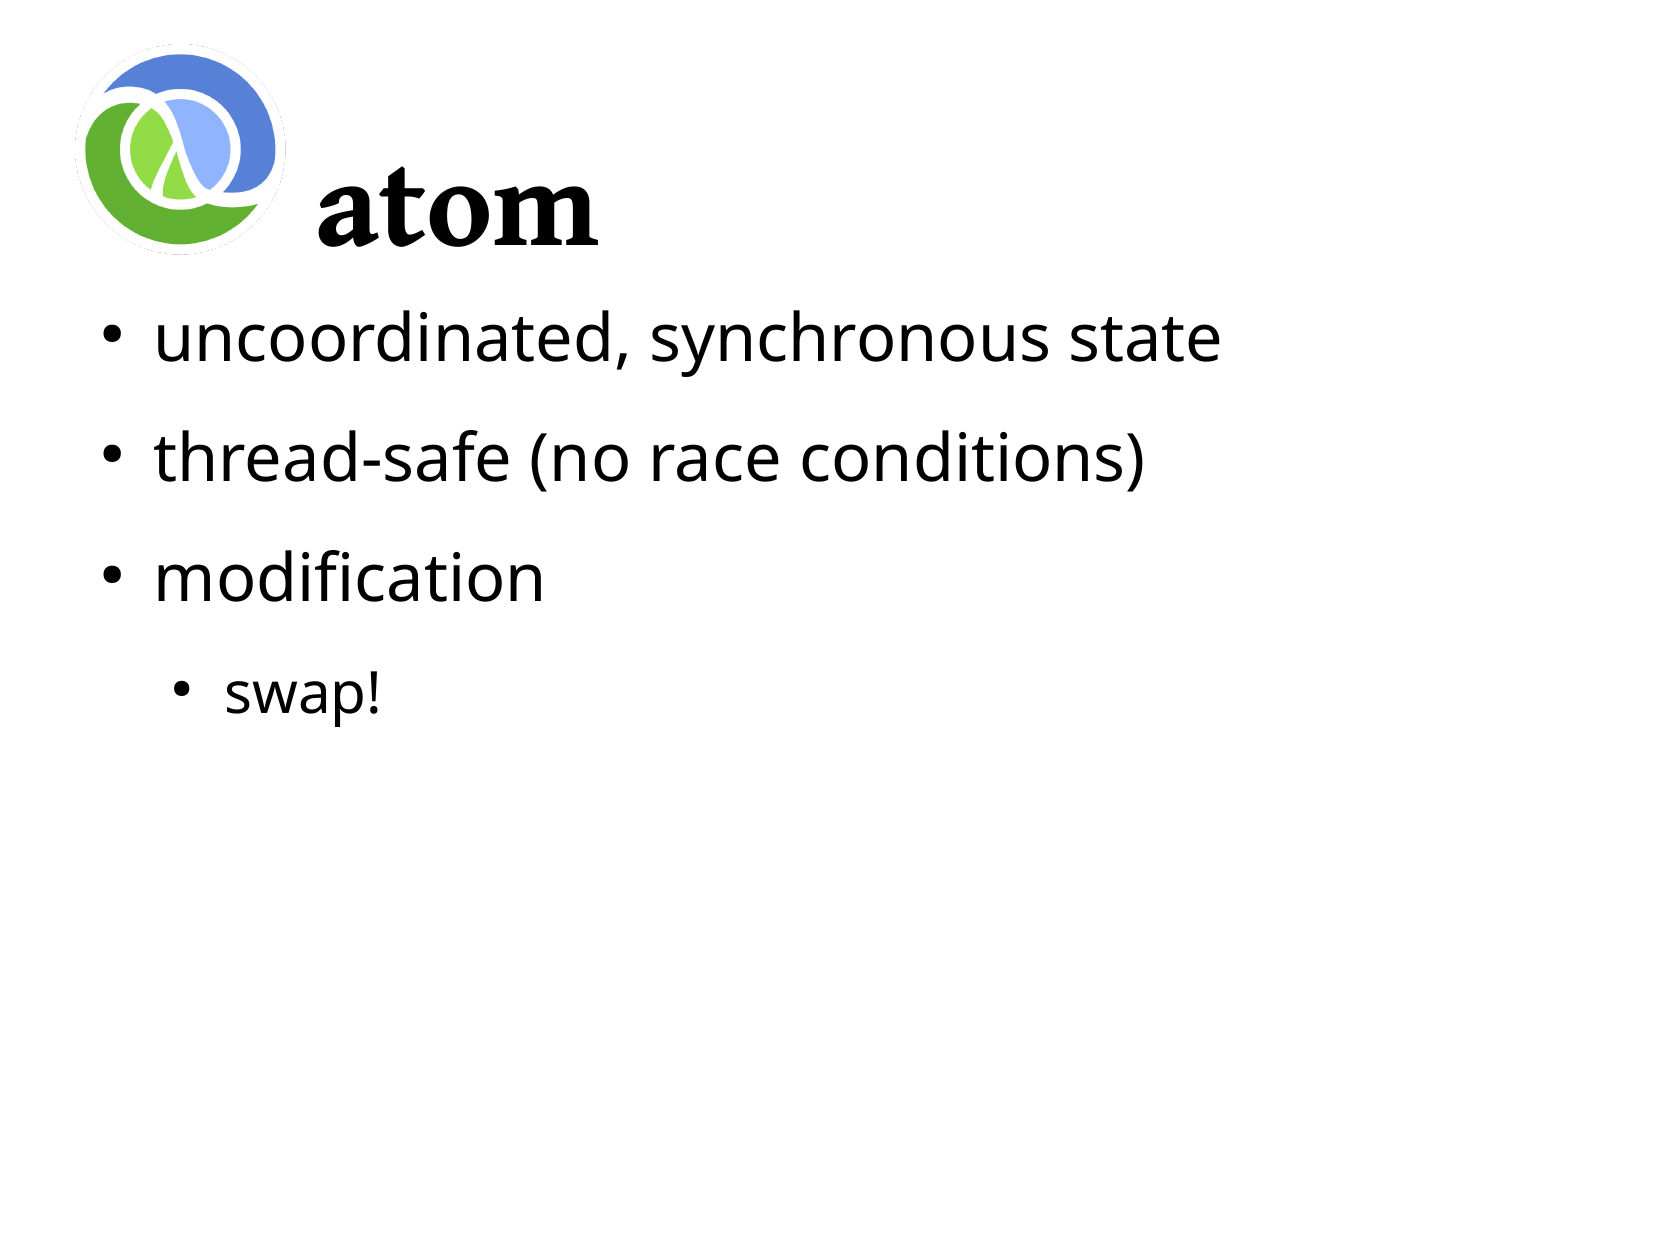

# atom
uncoordinated, synchronous state
thread-safe (no race conditions)
modification
swap!